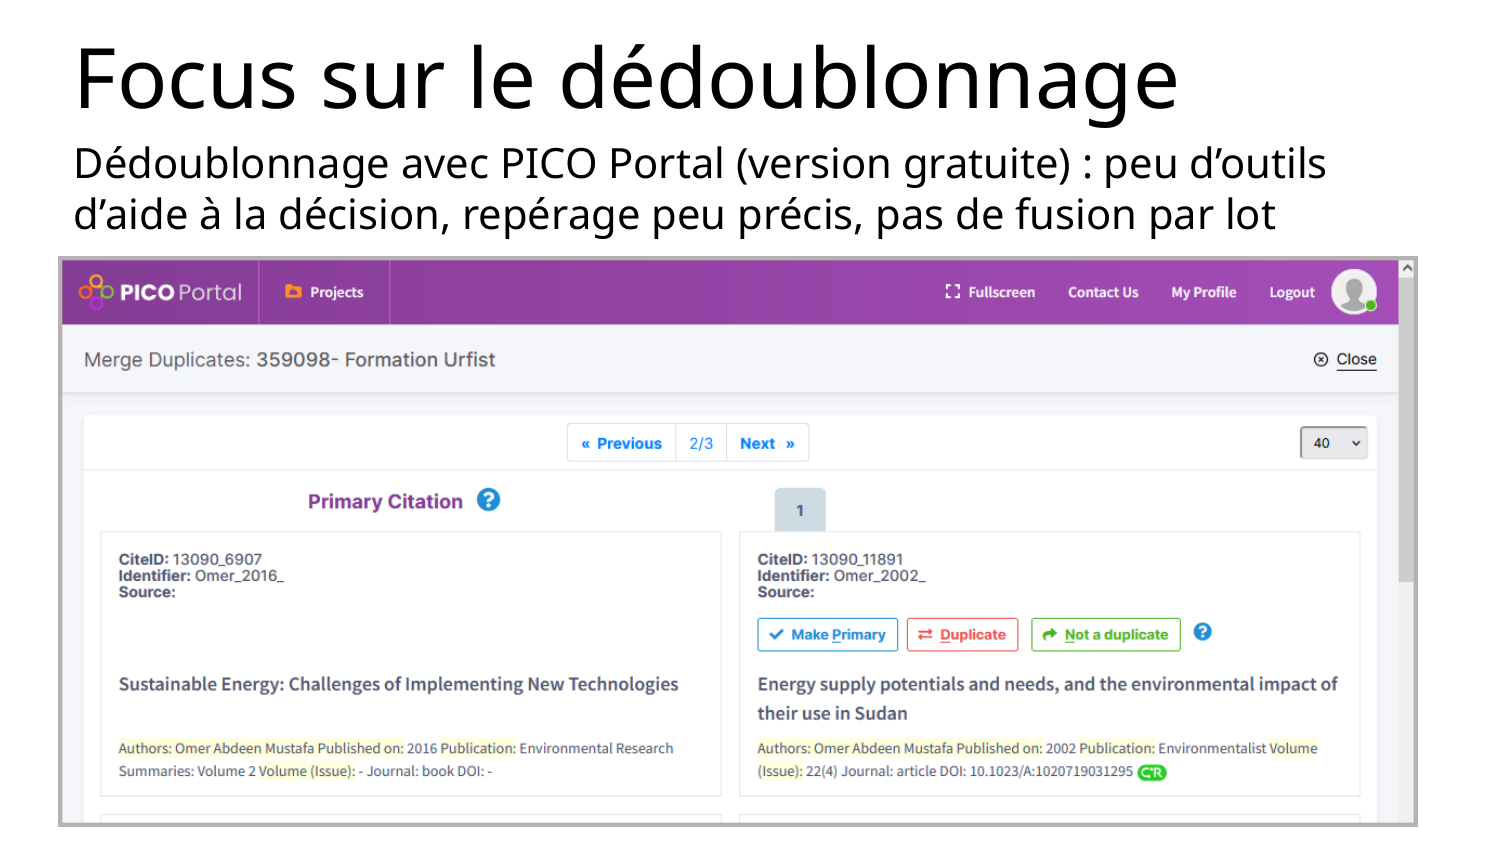

# Focus sur le dédoublonnage
Dédoublonnage avec PICO Portal (version gratuite) : peu d’outils d’aide à la décision, repérage peu précis, pas de fusion par lot
61